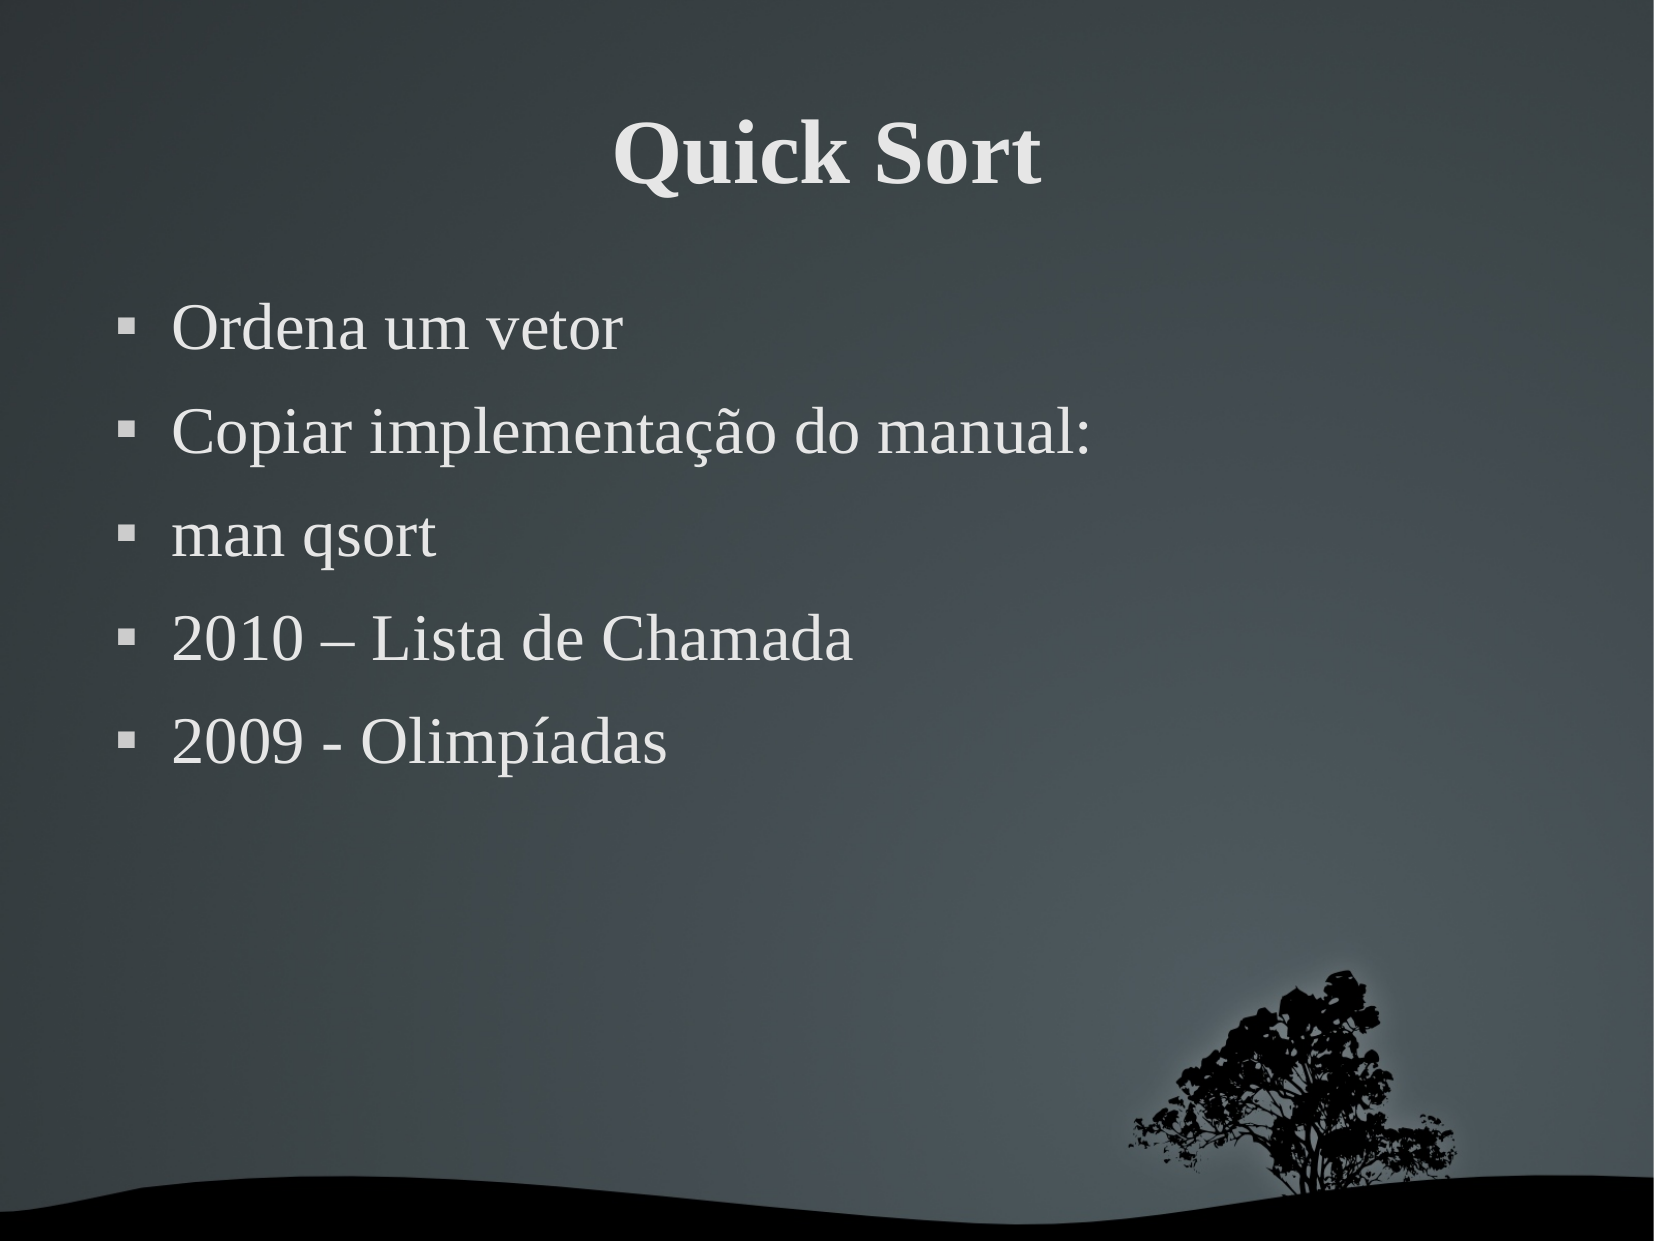

# Quick Sort
Ordena um vetor
Copiar implementação do manual:
man qsort
2010 – Lista de Chamada
2009 - Olimpíadas